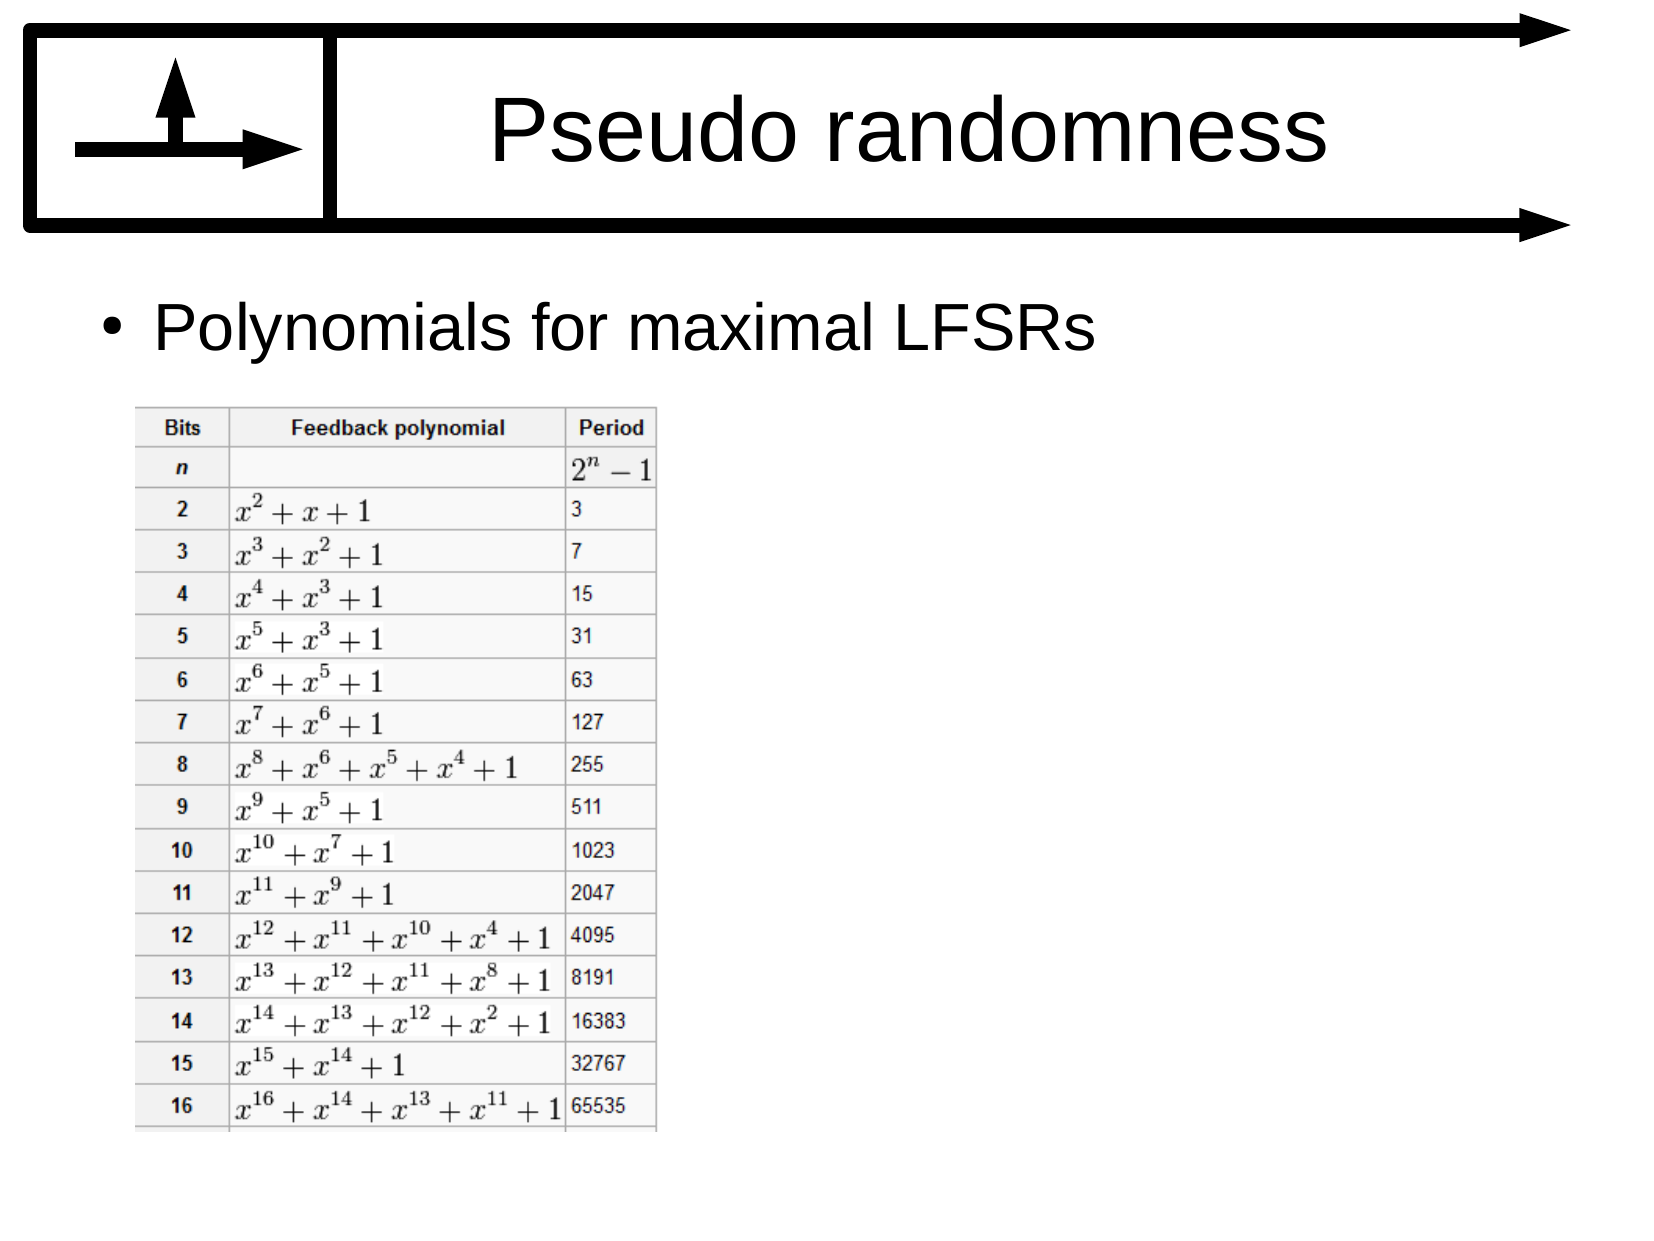

# Pseudo randomness
Polynomials for maximal LFSRs